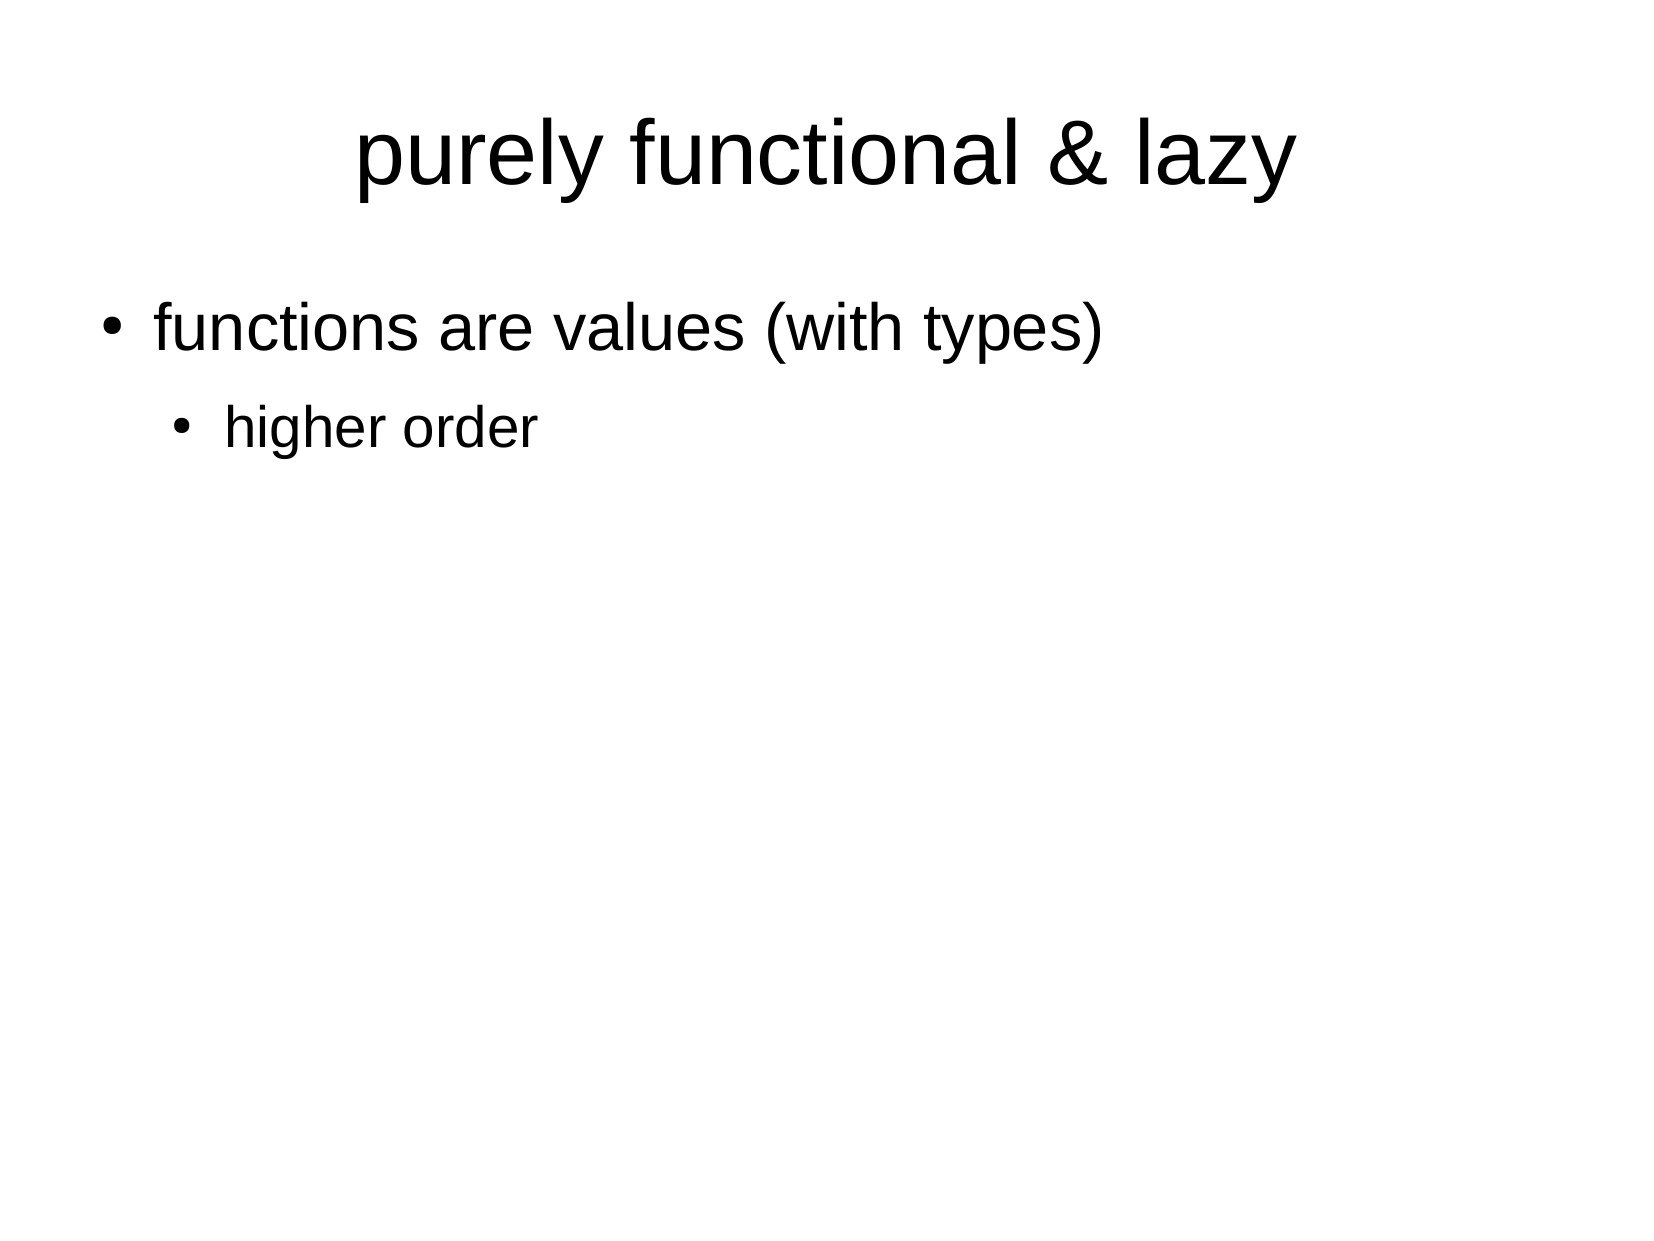

# purely functional & lazy
functions are values (with types)
higher order